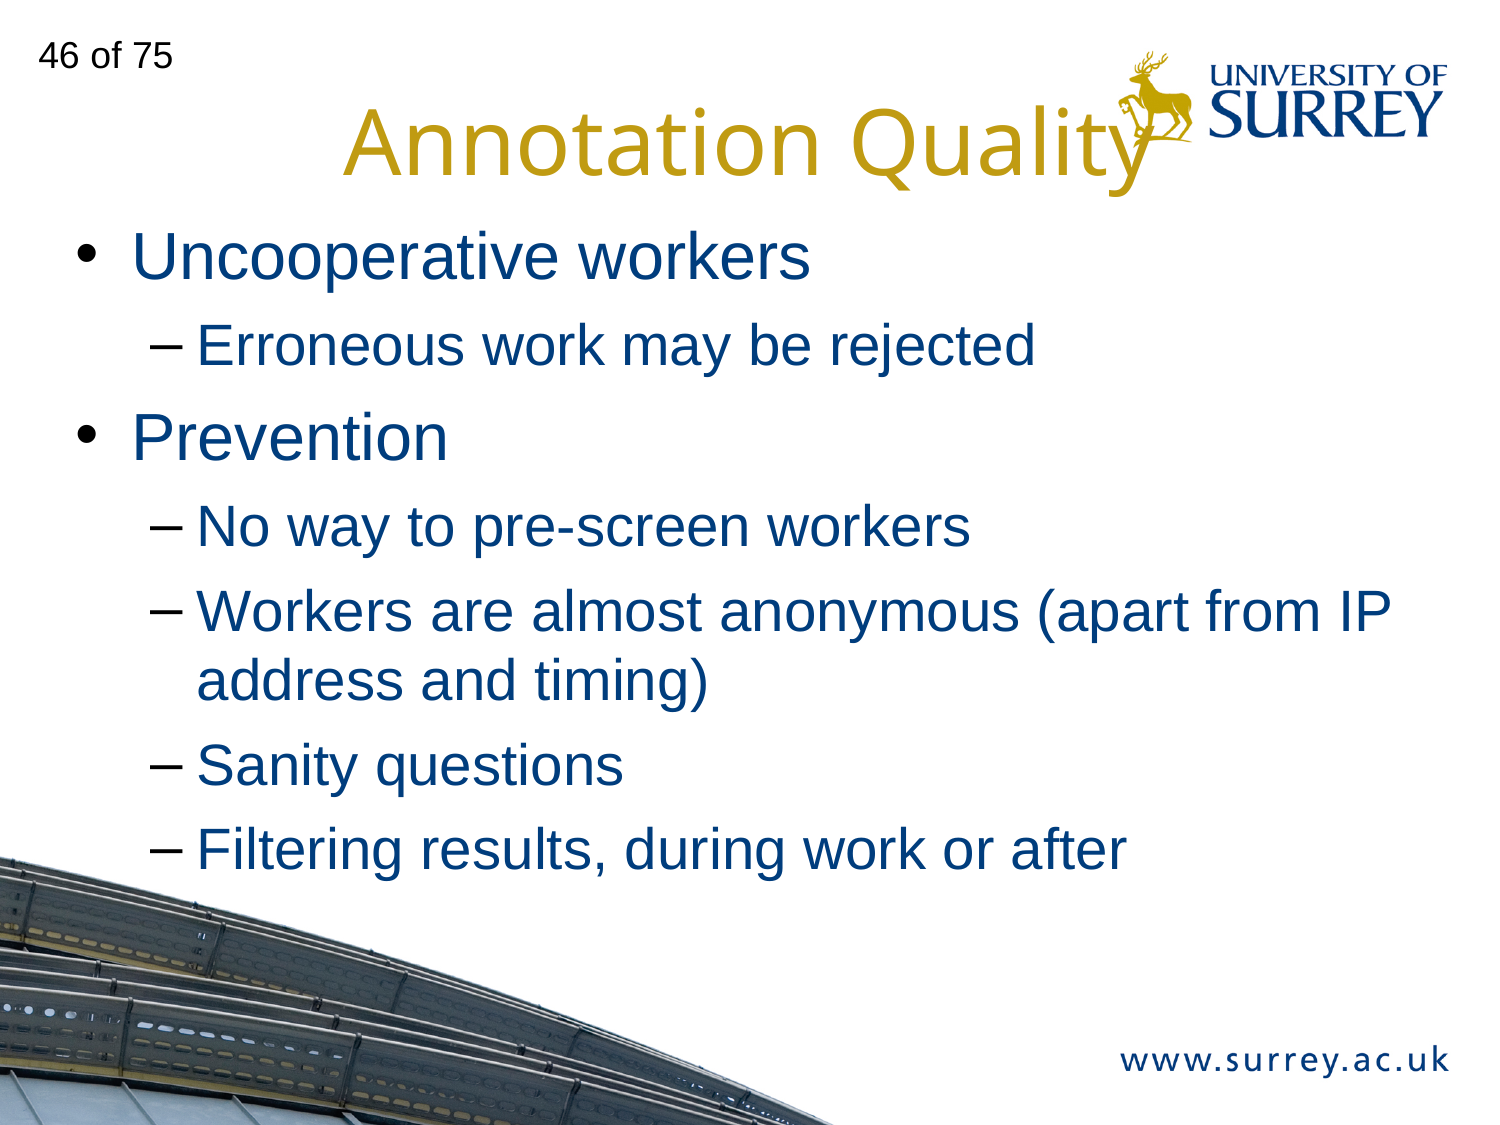

# Annotation Quality
Uncooperative workers
Erroneous work may be rejected
Prevention
No way to pre-screen workers
Workers are almost anonymous (apart from IP address and timing)
Sanity questions
Filtering results, during work or after